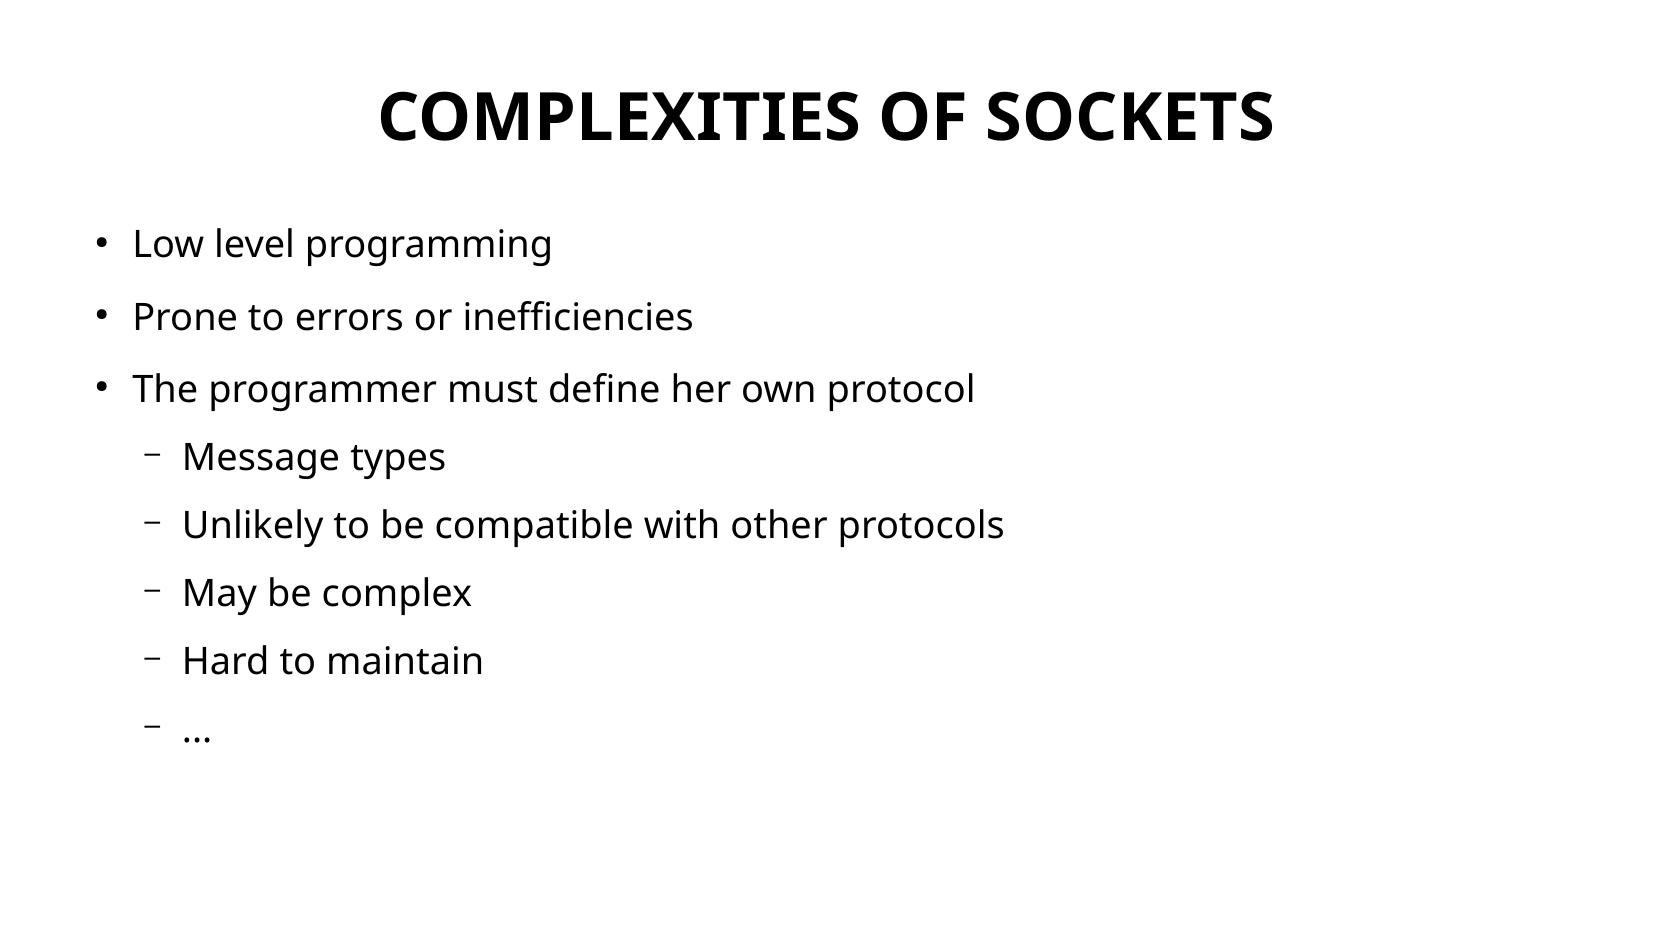

# COMPLEXITIES OF SOCKETS
Low level programming
Prone to errors or inefficiencies
The programmer must define her own protocol
Message types
Unlikely to be compatible with other protocols
May be complex
Hard to maintain
...